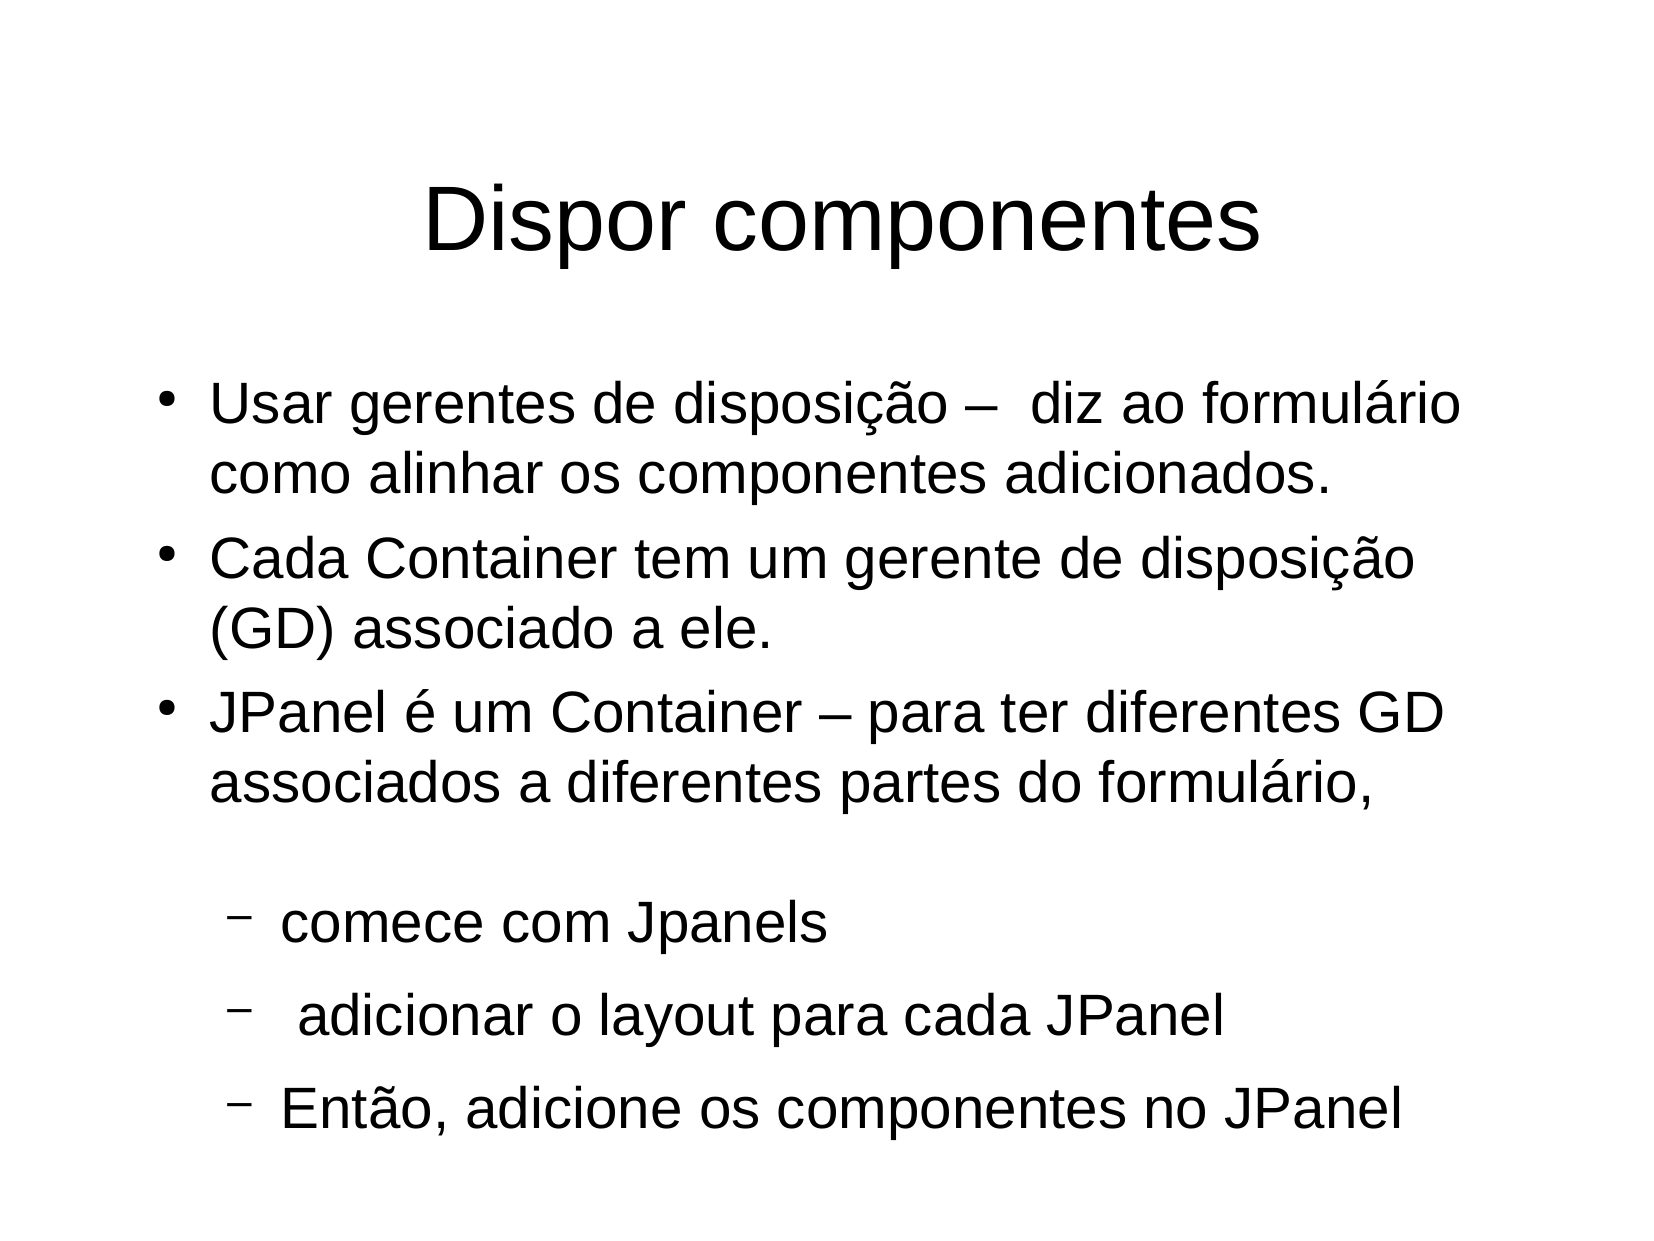

# Dispor componentes
Usar gerentes de disposição – diz ao formulário como alinhar os componentes adicionados.
Cada Container tem um gerente de disposição (GD) associado a ele.
JPanel é um Container – para ter diferentes GD associados a diferentes partes do formulário,
comece com Jpanels
 adicionar o layout para cada JPanel
Então, adicione os componentes no JPanel